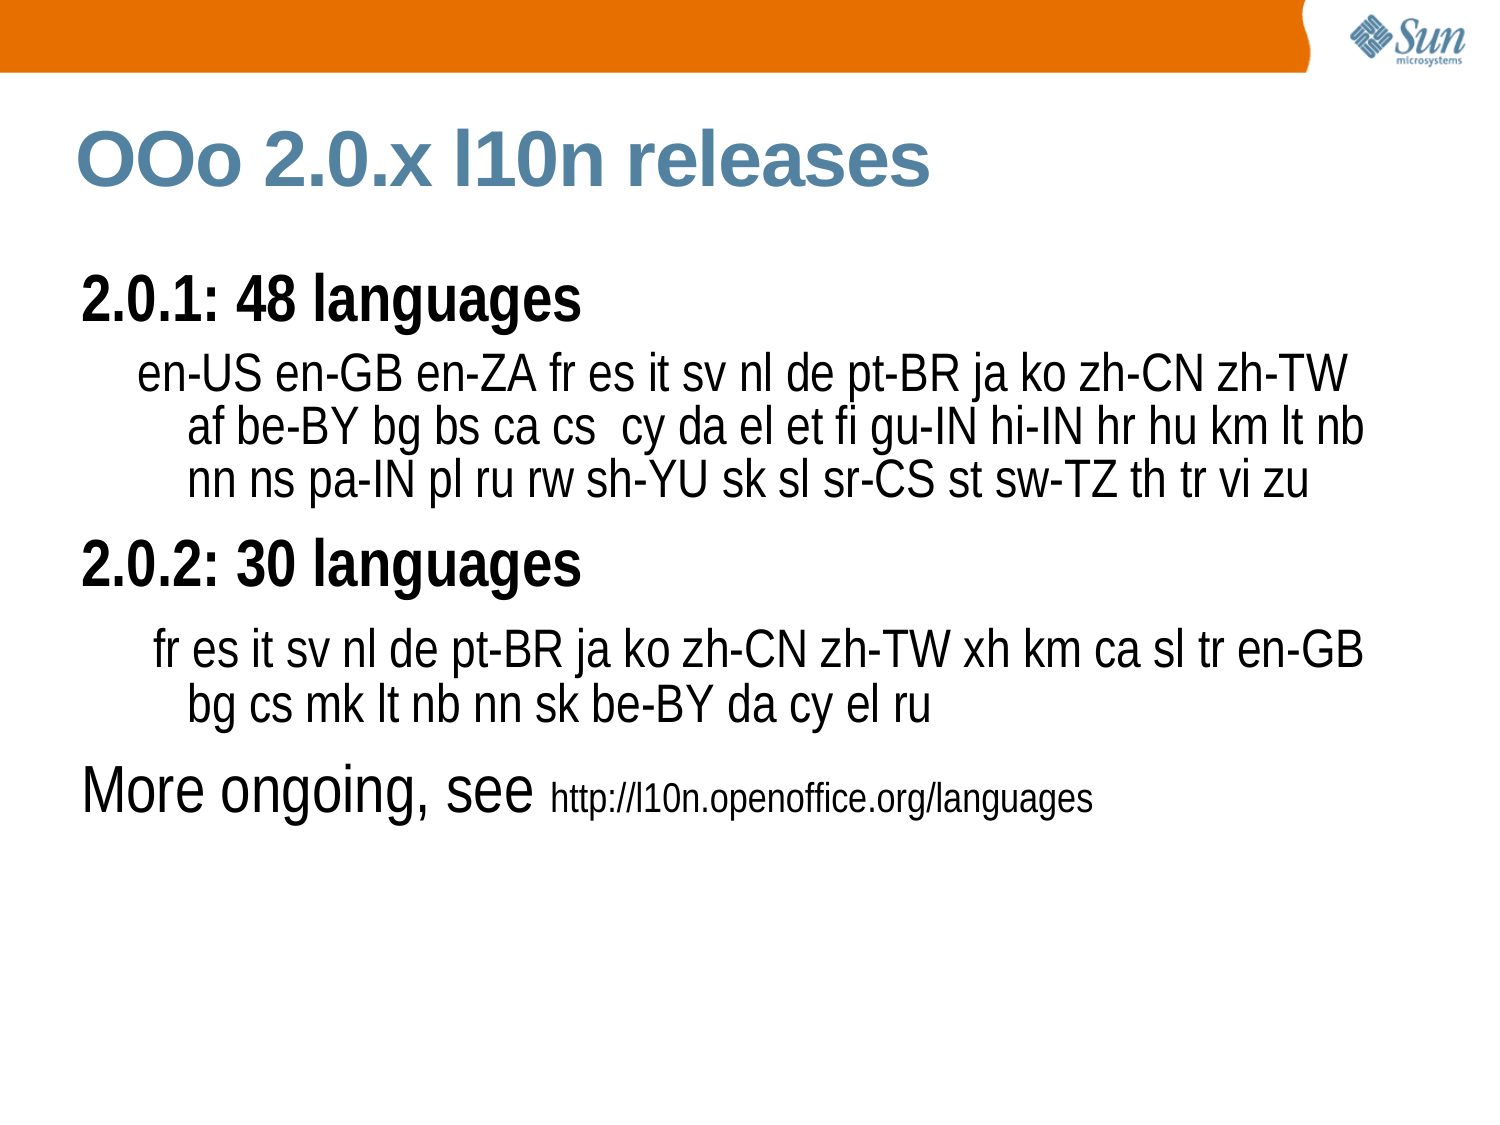

# OOo 2.0.x l10n releases
2.0.1: 48 languages
en-US en-GB en-ZA fr es it sv nl de pt-BR ja ko zh-CN zh-TW af be-BY bg bs ca cs cy da el et fi gu-IN hi-IN hr hu km lt nb nn ns pa-IN pl ru rw sh-YU sk sl sr-CS st sw-TZ th tr vi zu
2.0.2: 30 languages
 fr es it sv nl de pt-BR ja ko zh-CN zh-TW xh km ca sl tr en-GB bg cs mk lt nb nn sk be-BY da cy el ru
More ongoing, see http://l10n.openoffice.org/languages